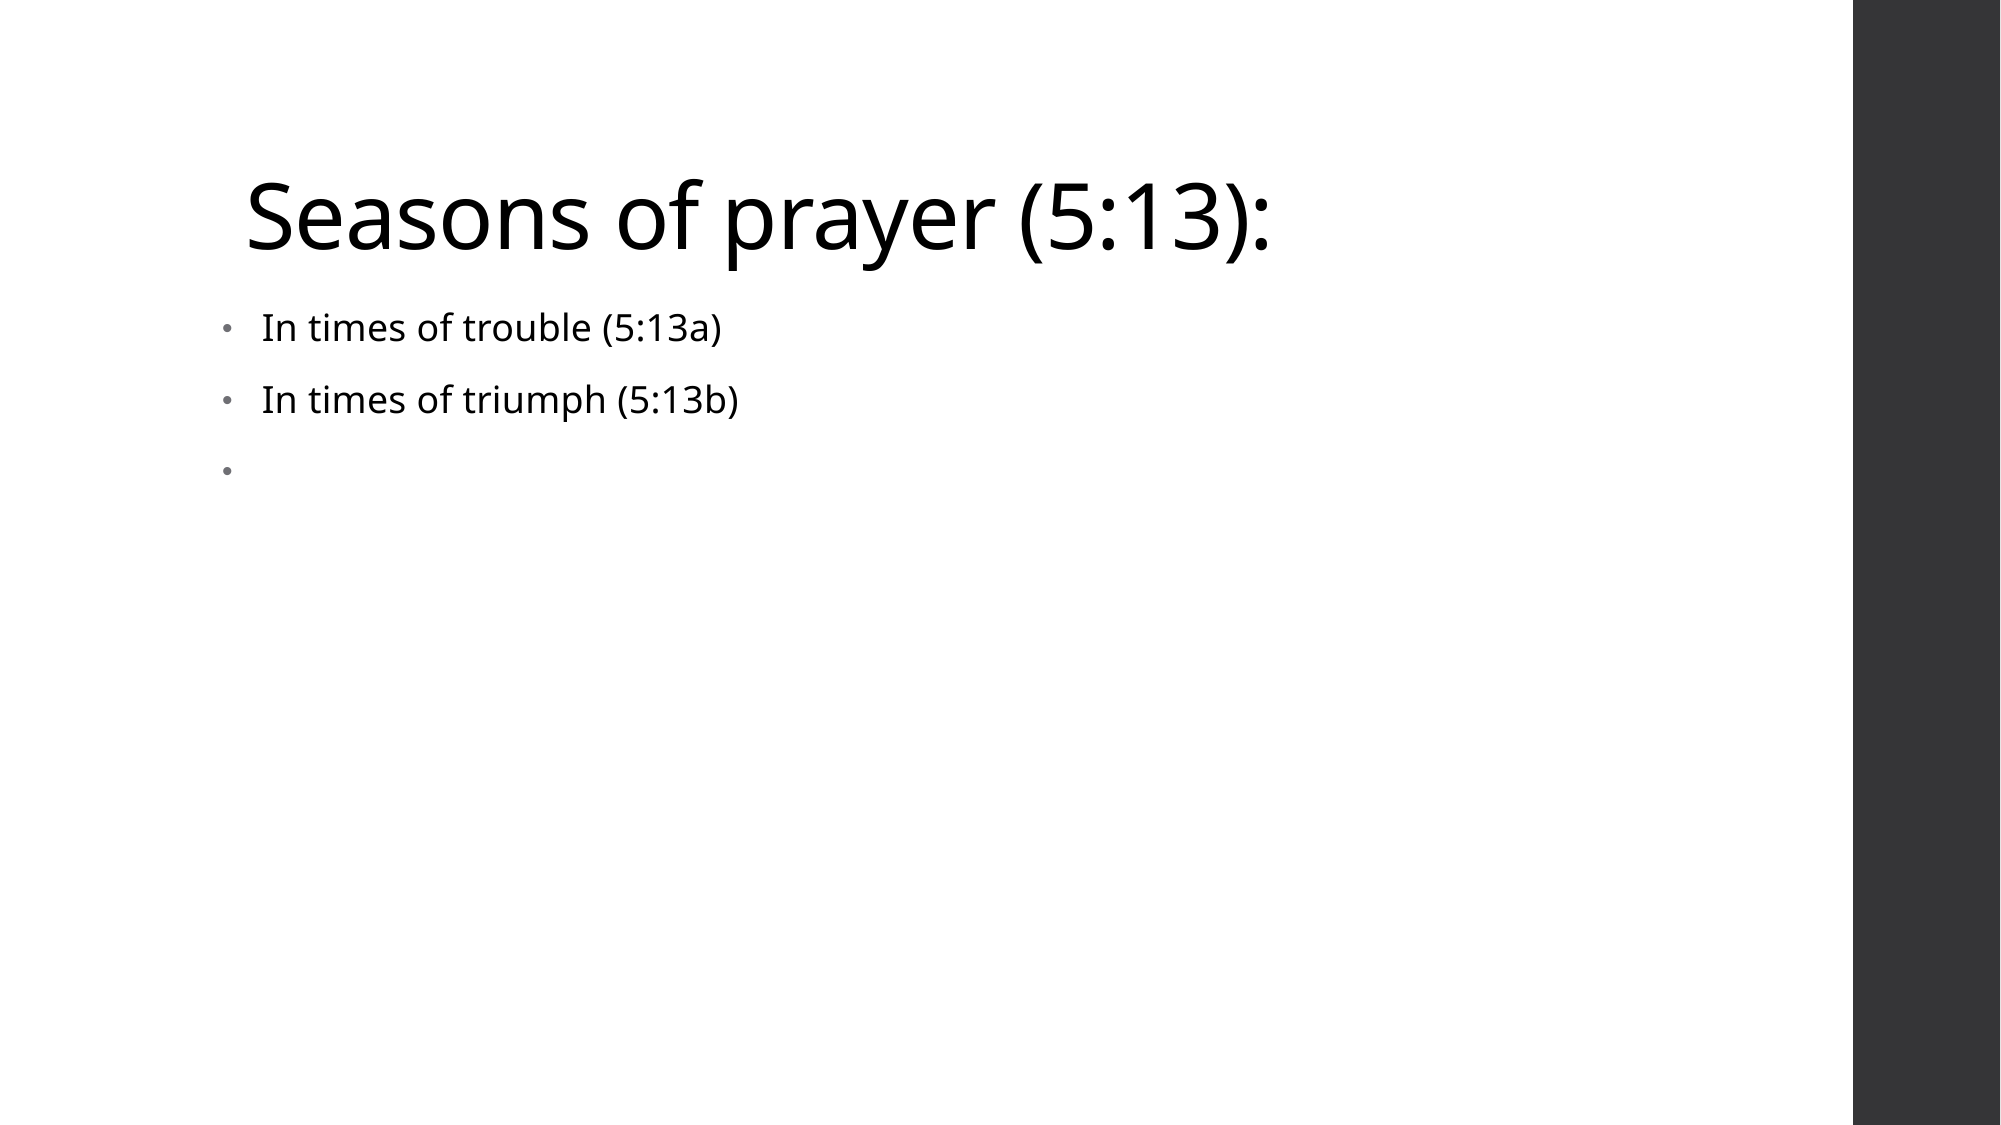

# Seasons of prayer (5:13):
 In times of trouble (5:13a)
 In times of triumph (5:13b)